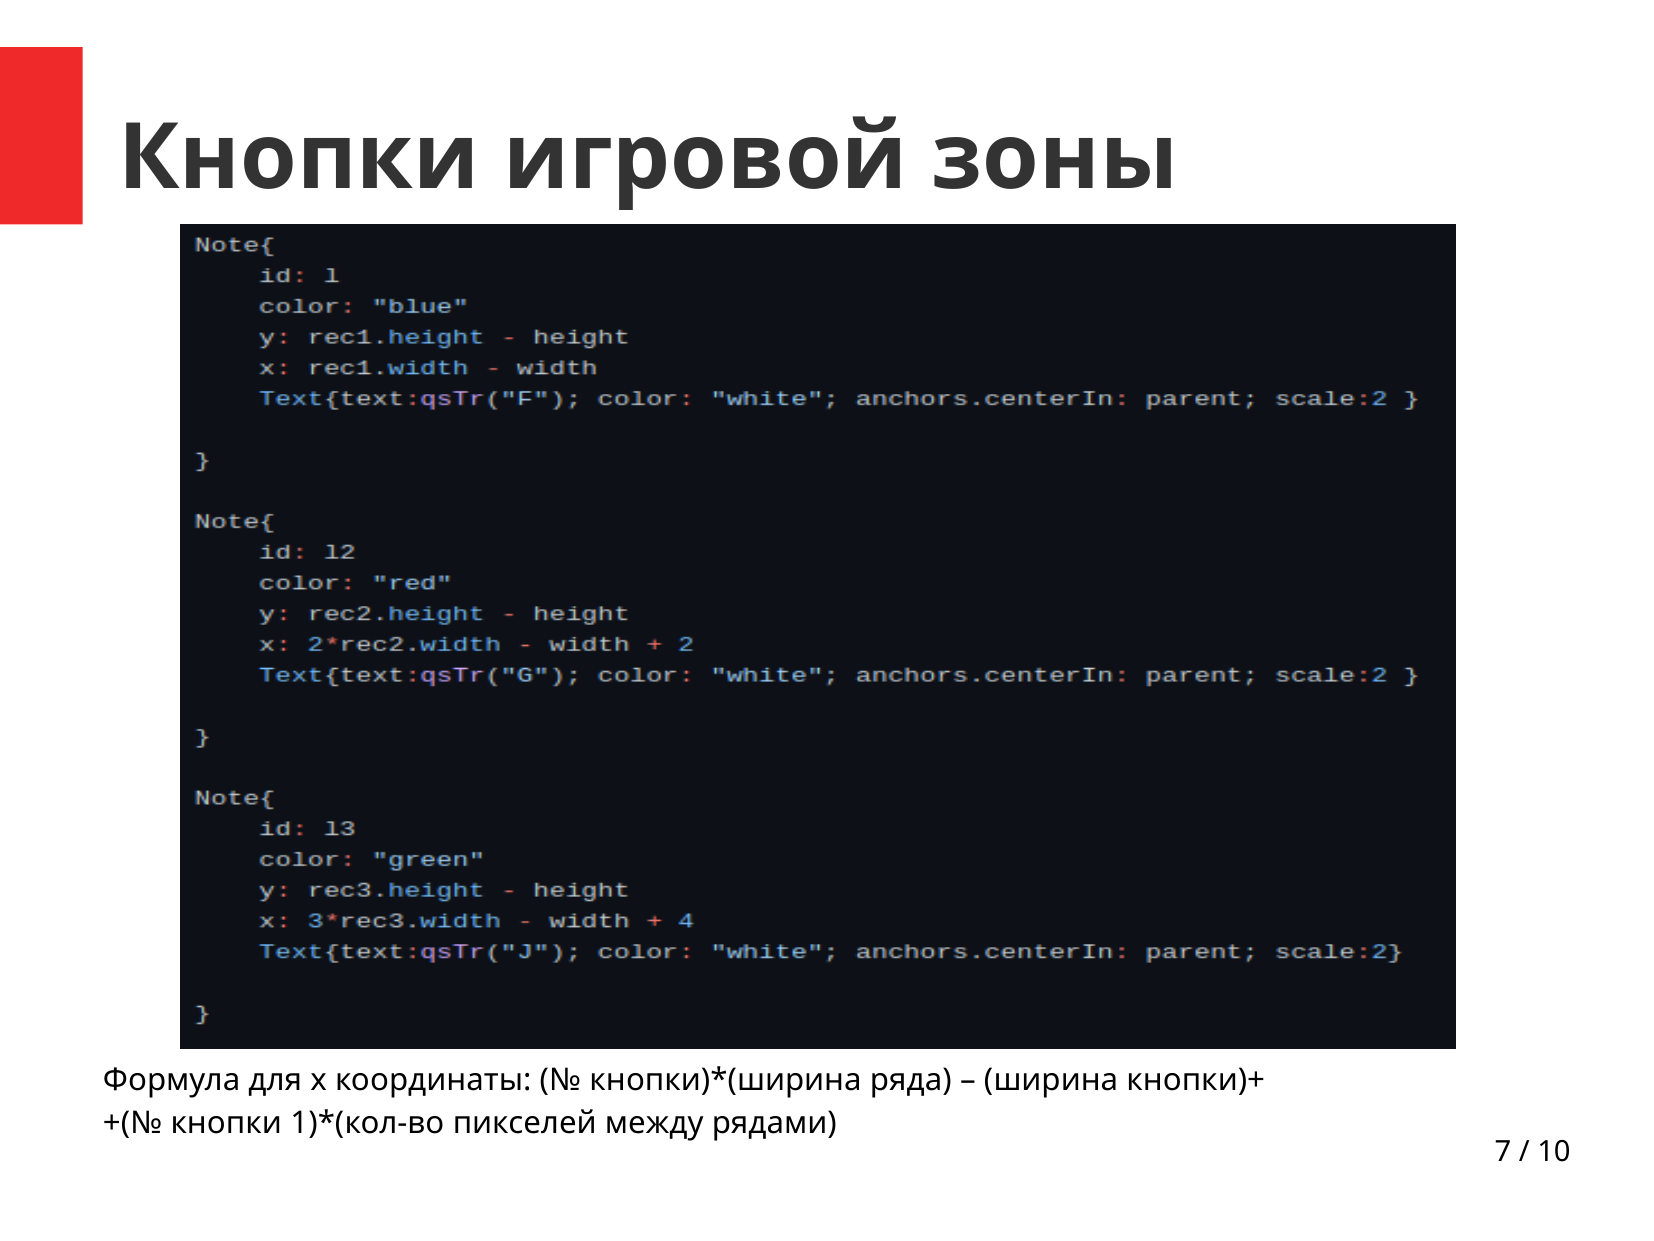

# Кнопки игровой зоны
Формула для х координаты: (№ кнопки)*(ширина ряда) – (ширина кнопки)+
+(№ кнопки 1)*(кол-во пикселей между рядами)
7